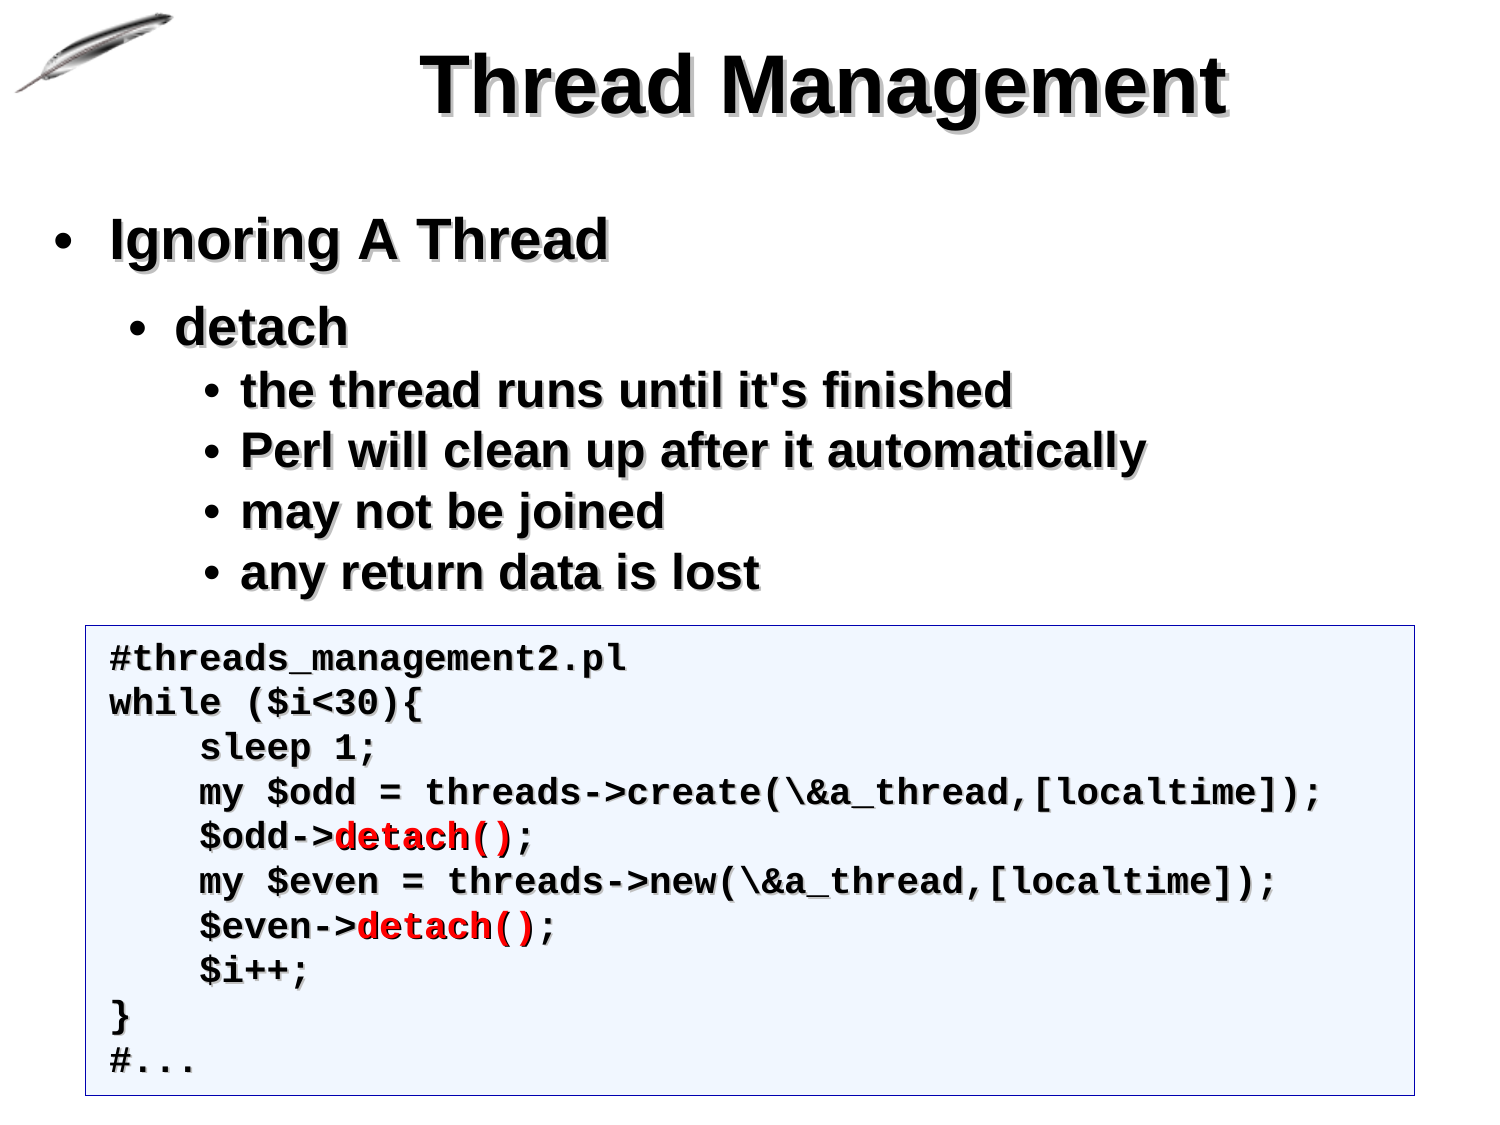

# Thread Management
Ignoring A Thread
detach
the thread runs until it's finished
Perl will clean up after it automatically
may not be joined
any return data is lost
#threads_management2.pl
while ($i<30){
 sleep 1;
 my $odd = threads->create(\&a_thread,[localtime]);
 $odd->detach();
 my $even = threads->new(\&a_thread,[localtime]);
 $even->detach();
 $i++;
}
#...